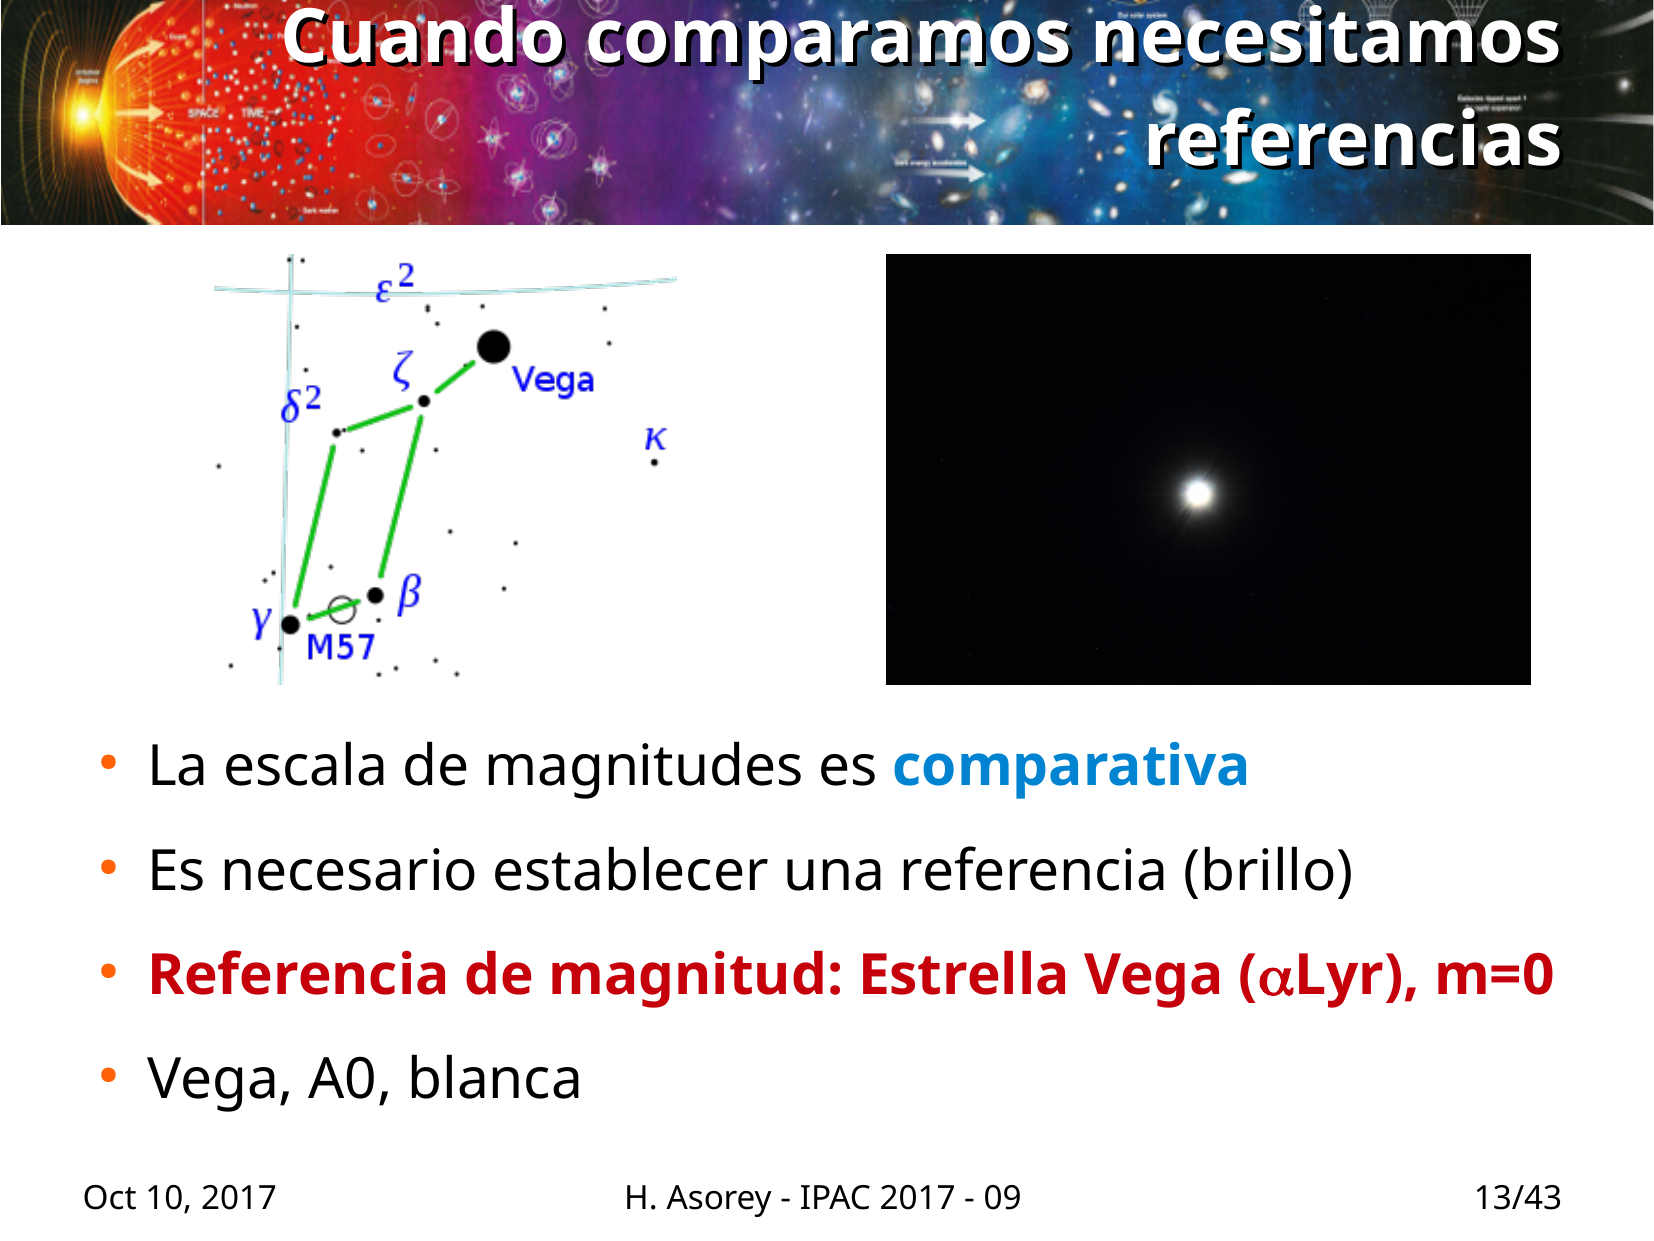

# Cuando comparamos necesitamos referencias
La escala de magnitudes es comparativa
Es necesario establecer una referencia (brillo)
Referencia de magnitud: Estrella Vega (aLyr), m=0
Vega, A0, blanca
Oct 10, 2017
H. Asorey - IPAC 2017 - 09
13